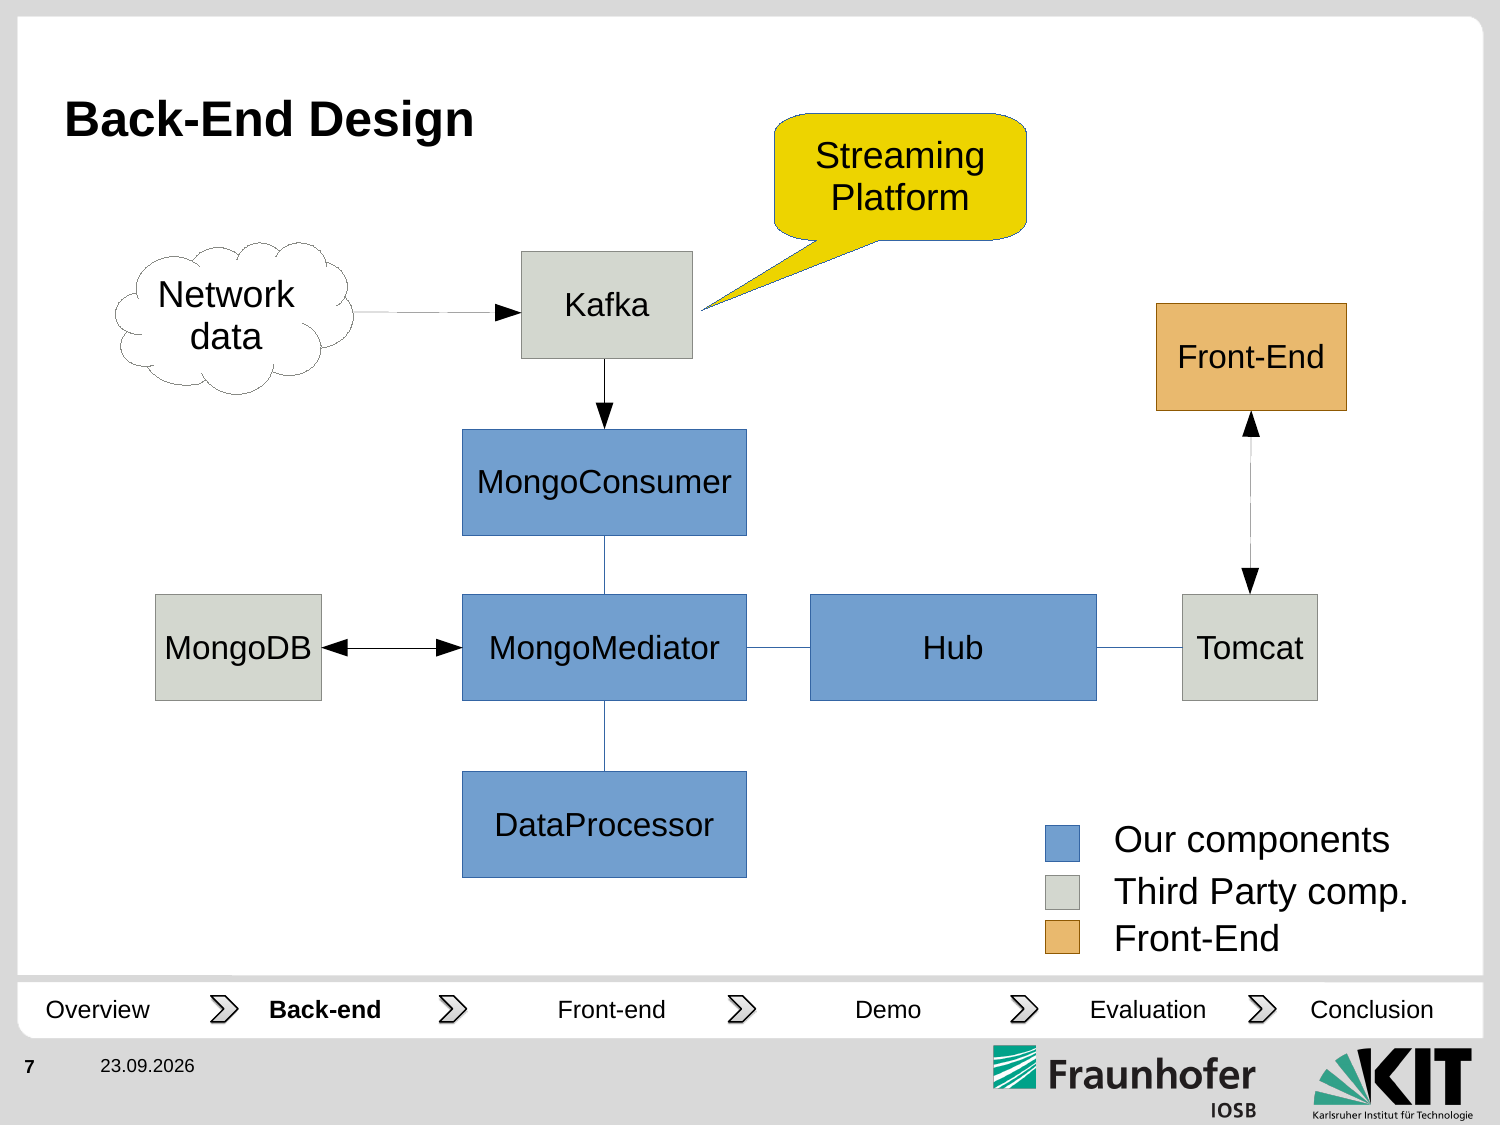

# Back-End Design
Streaming
Platform
Network
data
Kafka
Front-End
MongoConsumer
MongoDB
MongoMediator
Hub
Tomcat
DataProcessor
Our components
Third Party comp.
Front-End
Overview
Back-end
Front-end
Demo
Evaluation
Conclusion
7